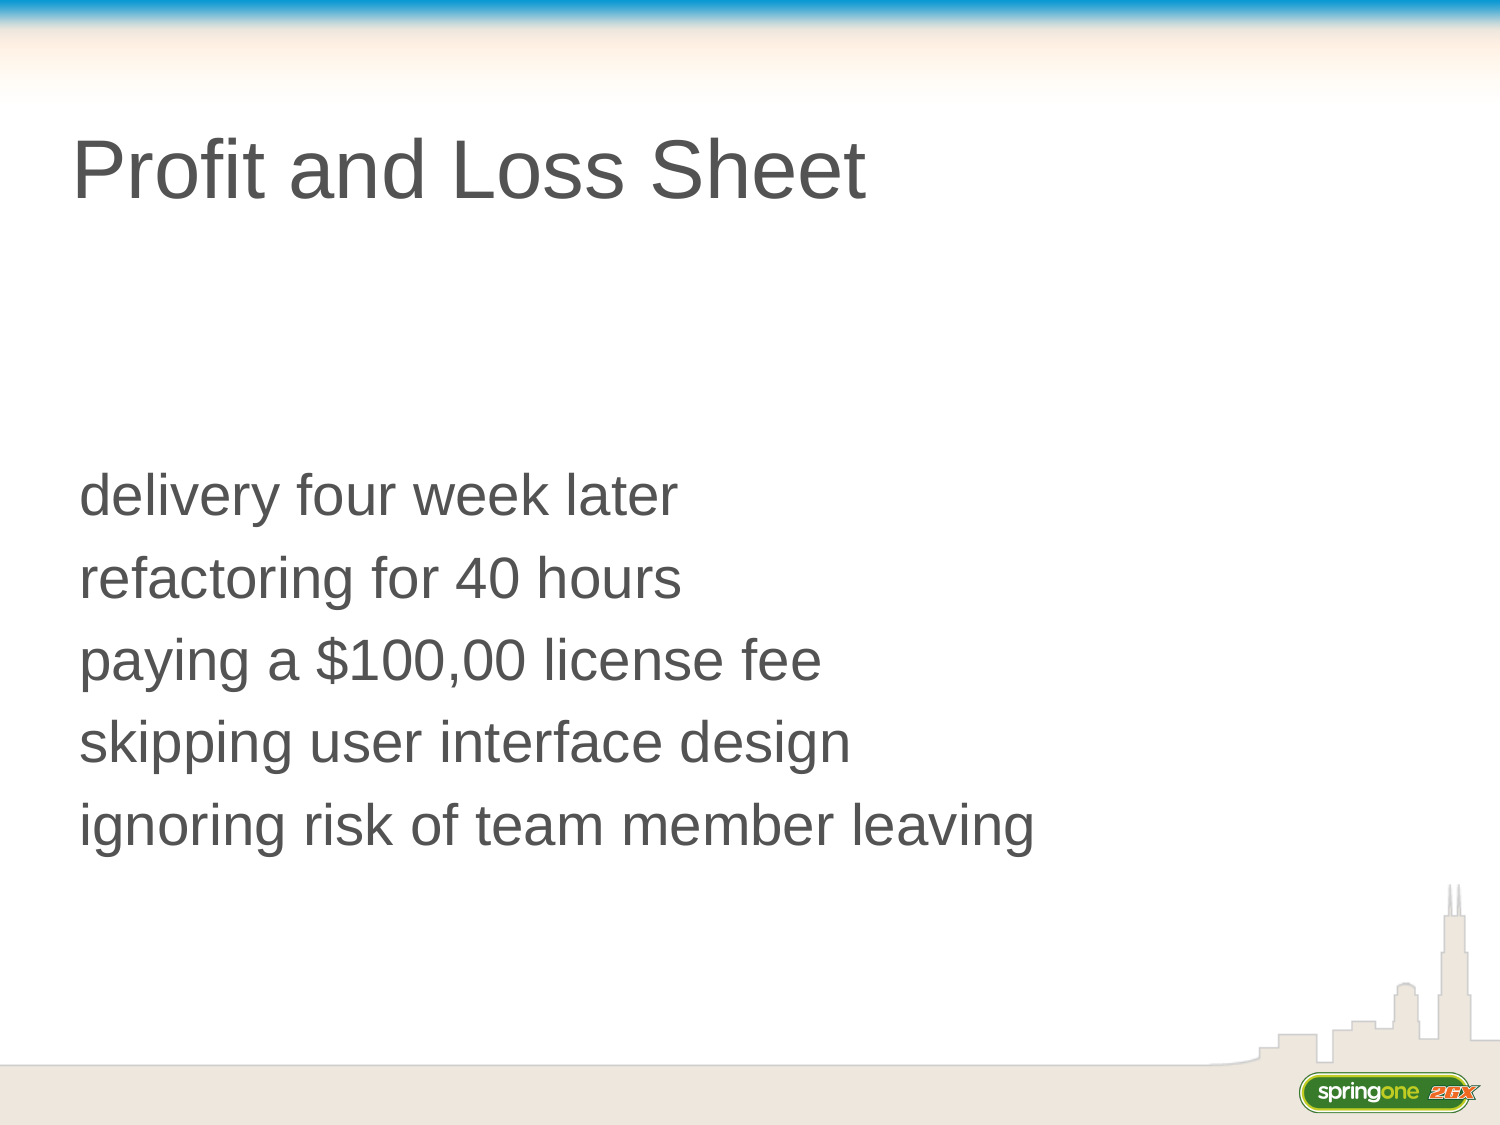

# Profit and Loss Sheet
delivery four week later
refactoring for 40 hours
paying a $100,00 license fee
skipping user interface design
ignoring risk of team member leaving